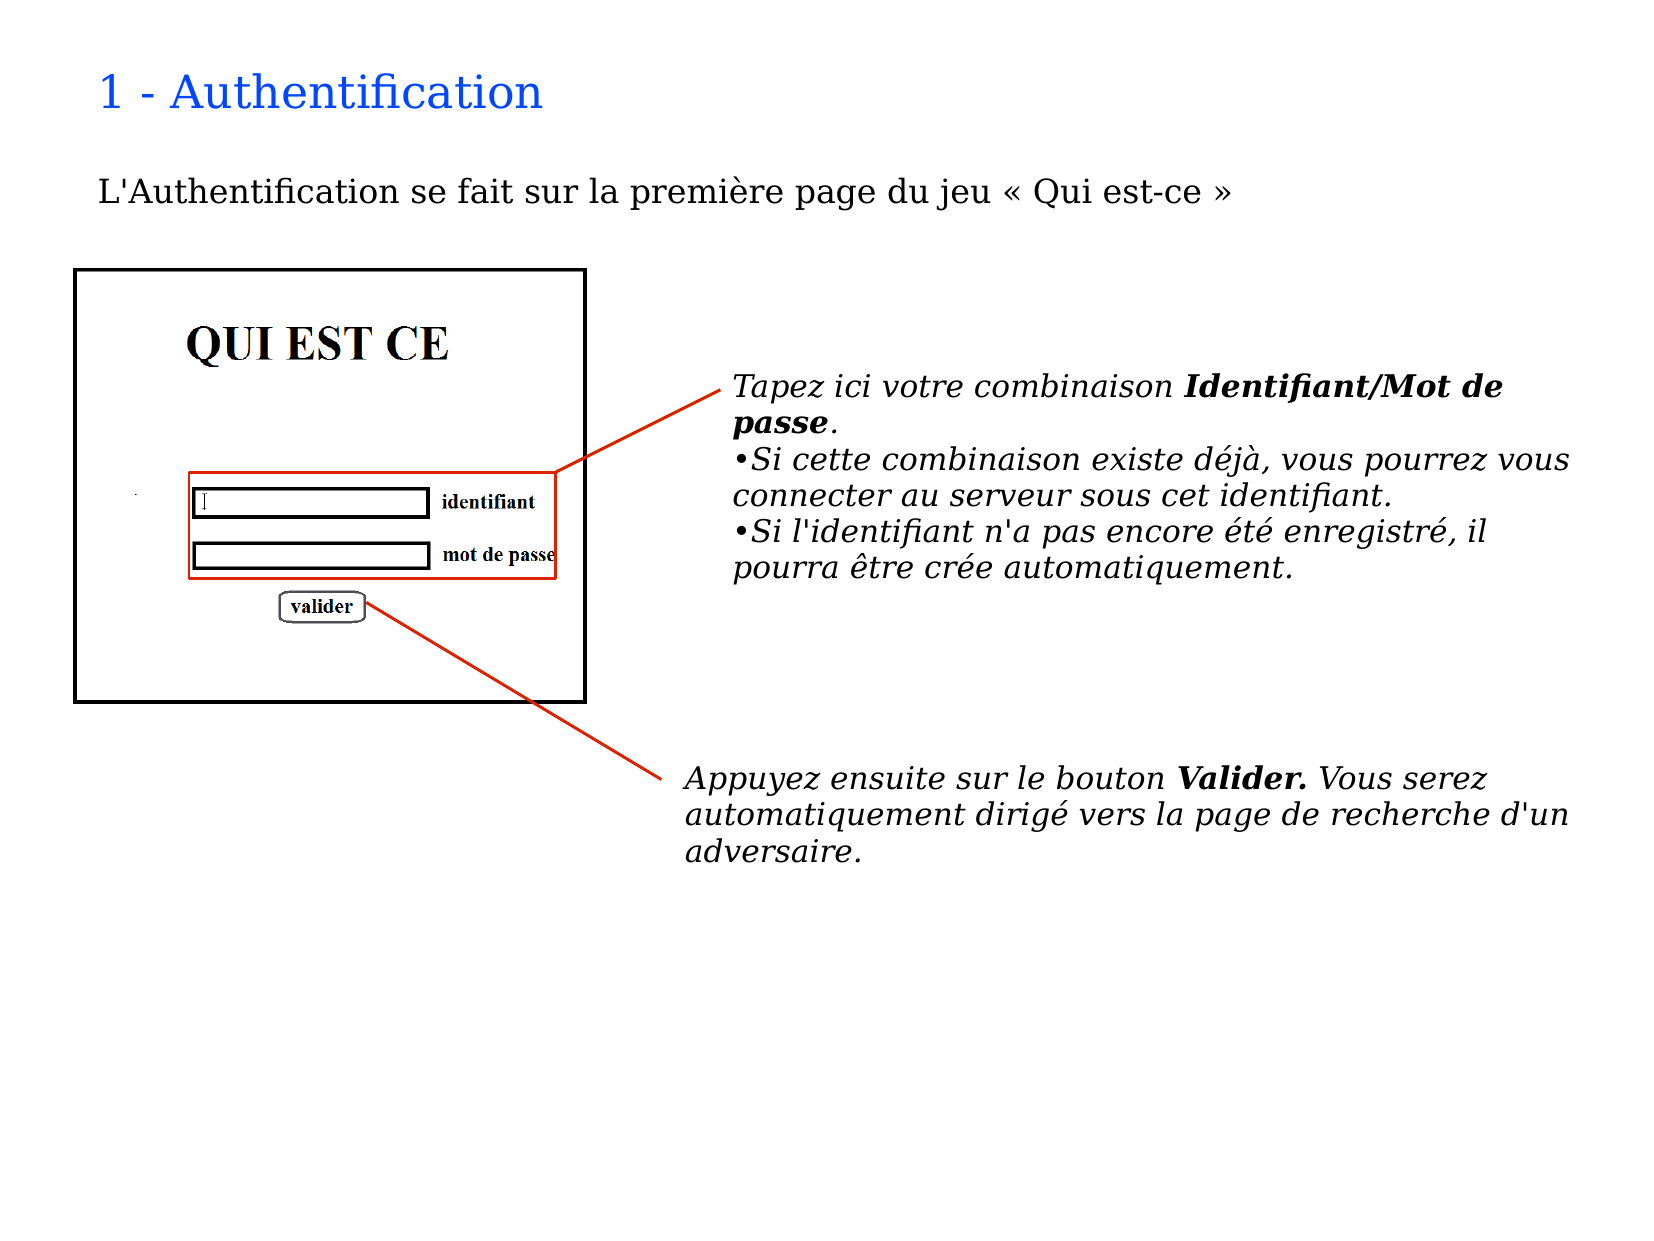

1 - Authentification
L'Authentification se fait sur la première page du jeu « Qui est-ce »
Tapez ici votre combinaison Identifiant/Mot de passe.
•Si cette combinaison existe déjà, vous pourrez vous connecter au serveur sous cet identifiant.
•Si l'identifiant n'a pas encore été enregistré, il pourra être crée automatiquement.
Appuyez ensuite sur le bouton Valider. Vous serez automatiquement dirigé vers la page de recherche d'un adversaire.